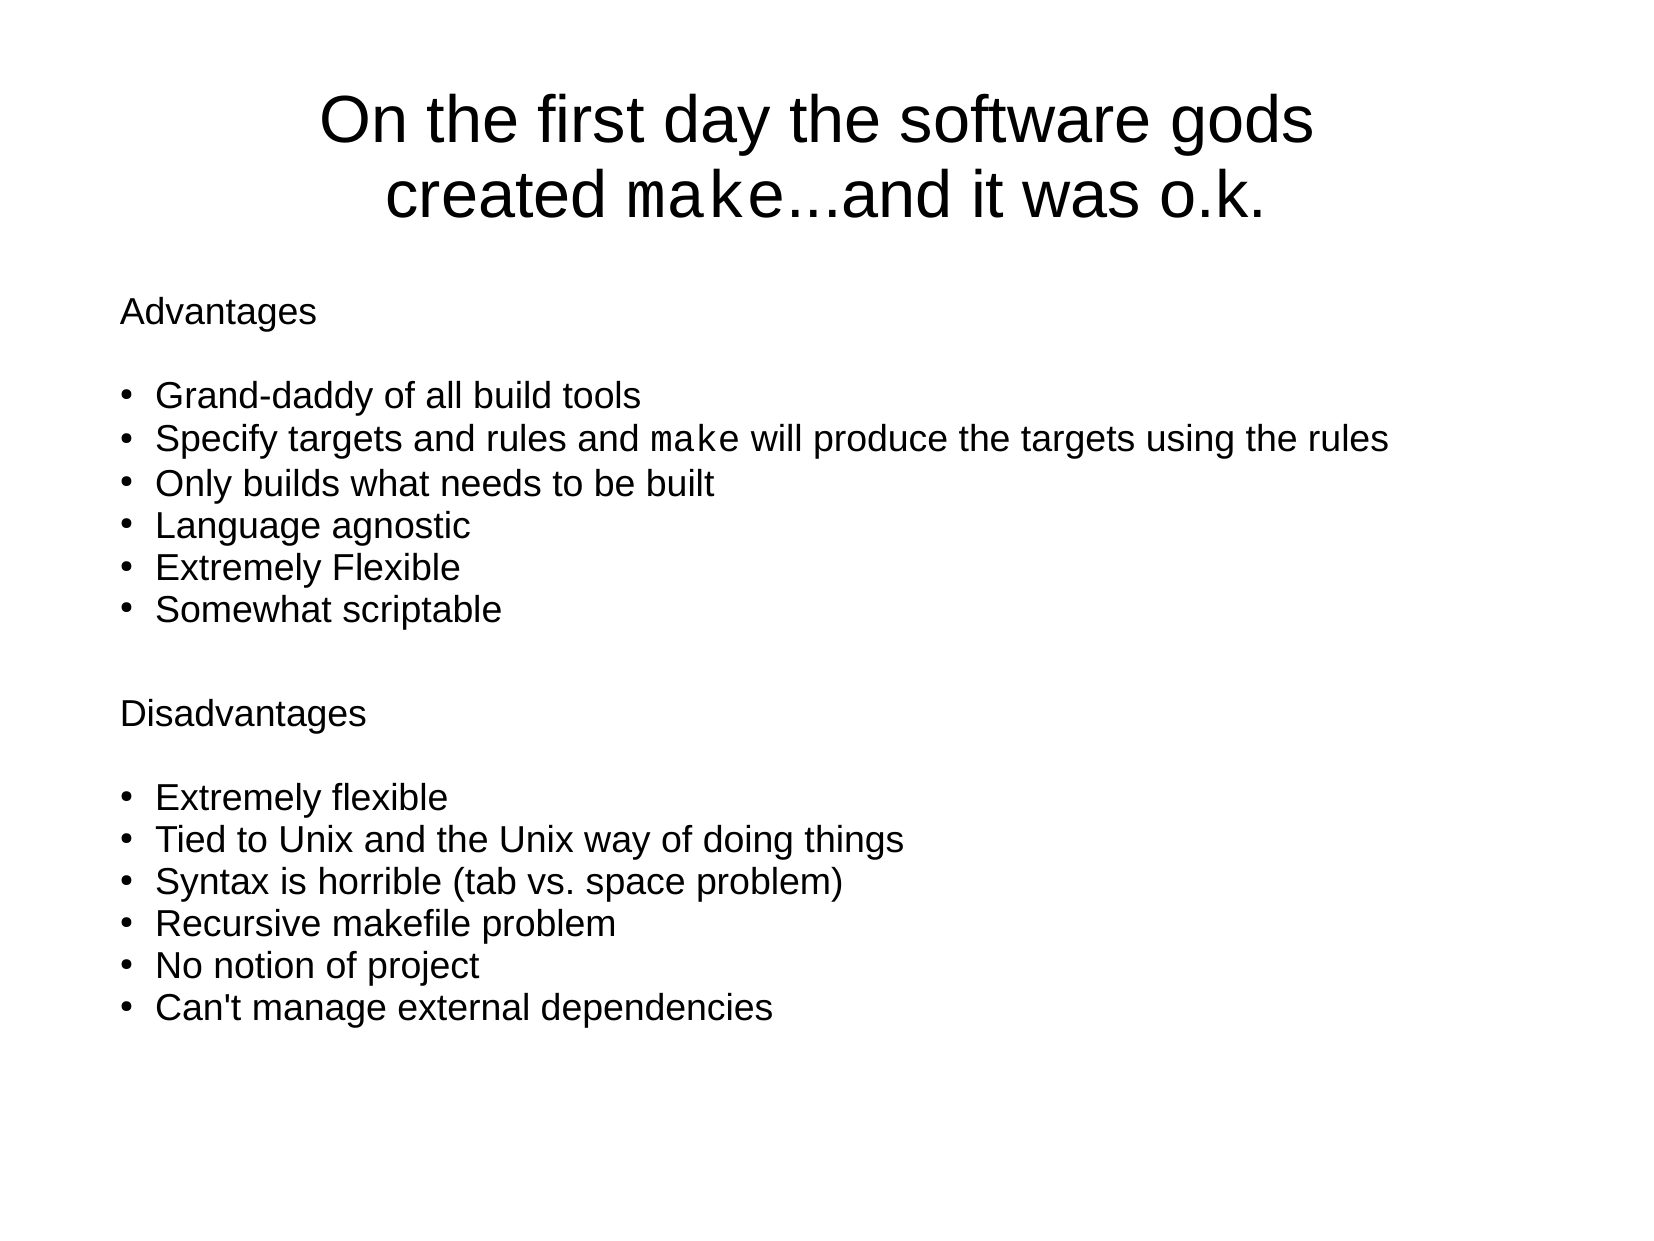

On the first day the software gods
created make...and it was o.k.
Advantages
Grand-daddy of all build tools
Specify targets and rules and make will produce the targets using the rules
Only builds what needs to be built
Language agnostic
Extremely Flexible
Somewhat scriptable
Disadvantages
Extremely flexible
Tied to Unix and the Unix way of doing things
Syntax is horrible (tab vs. space problem)
Recursive makefile problem
No notion of project
Can't manage external dependencies